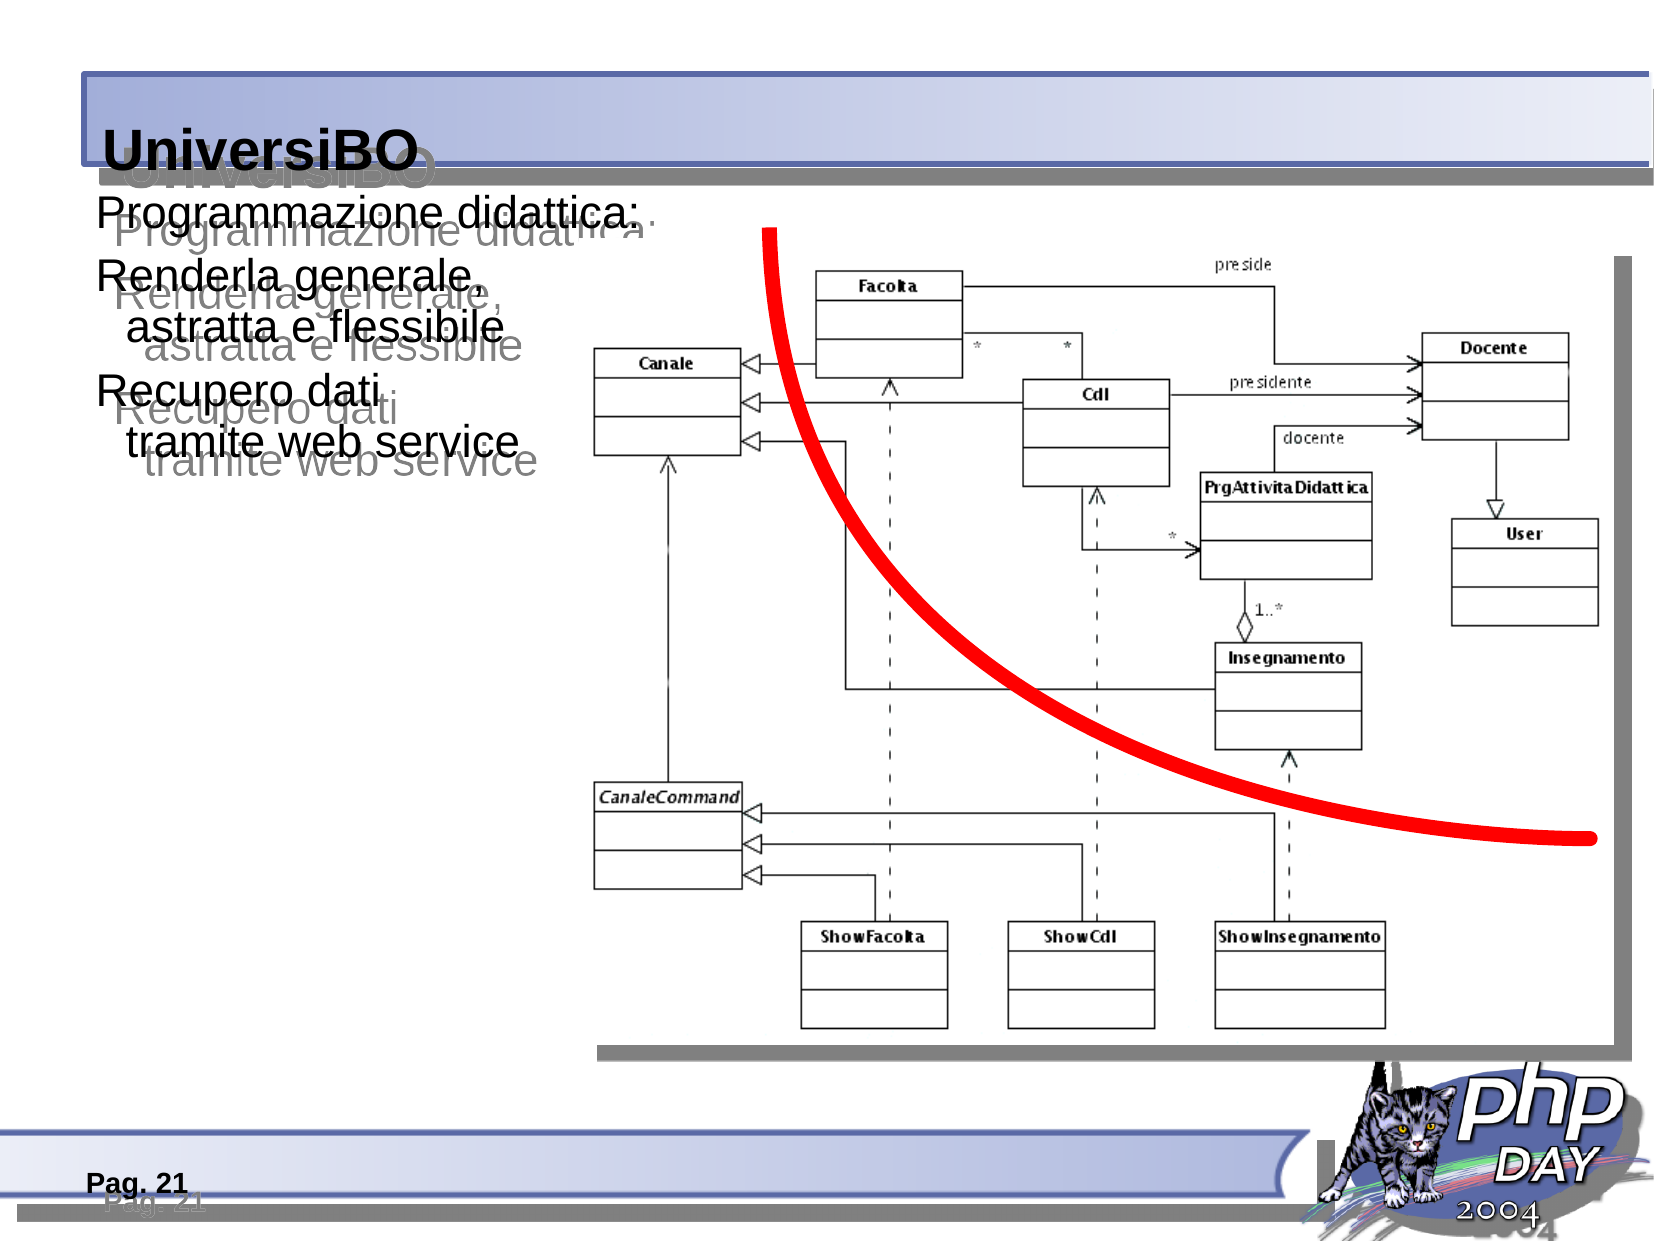

UniversiBO
Programmazione didattica:
Renderla generale,
astratta e flessibile
Recupero dati
tramite web service